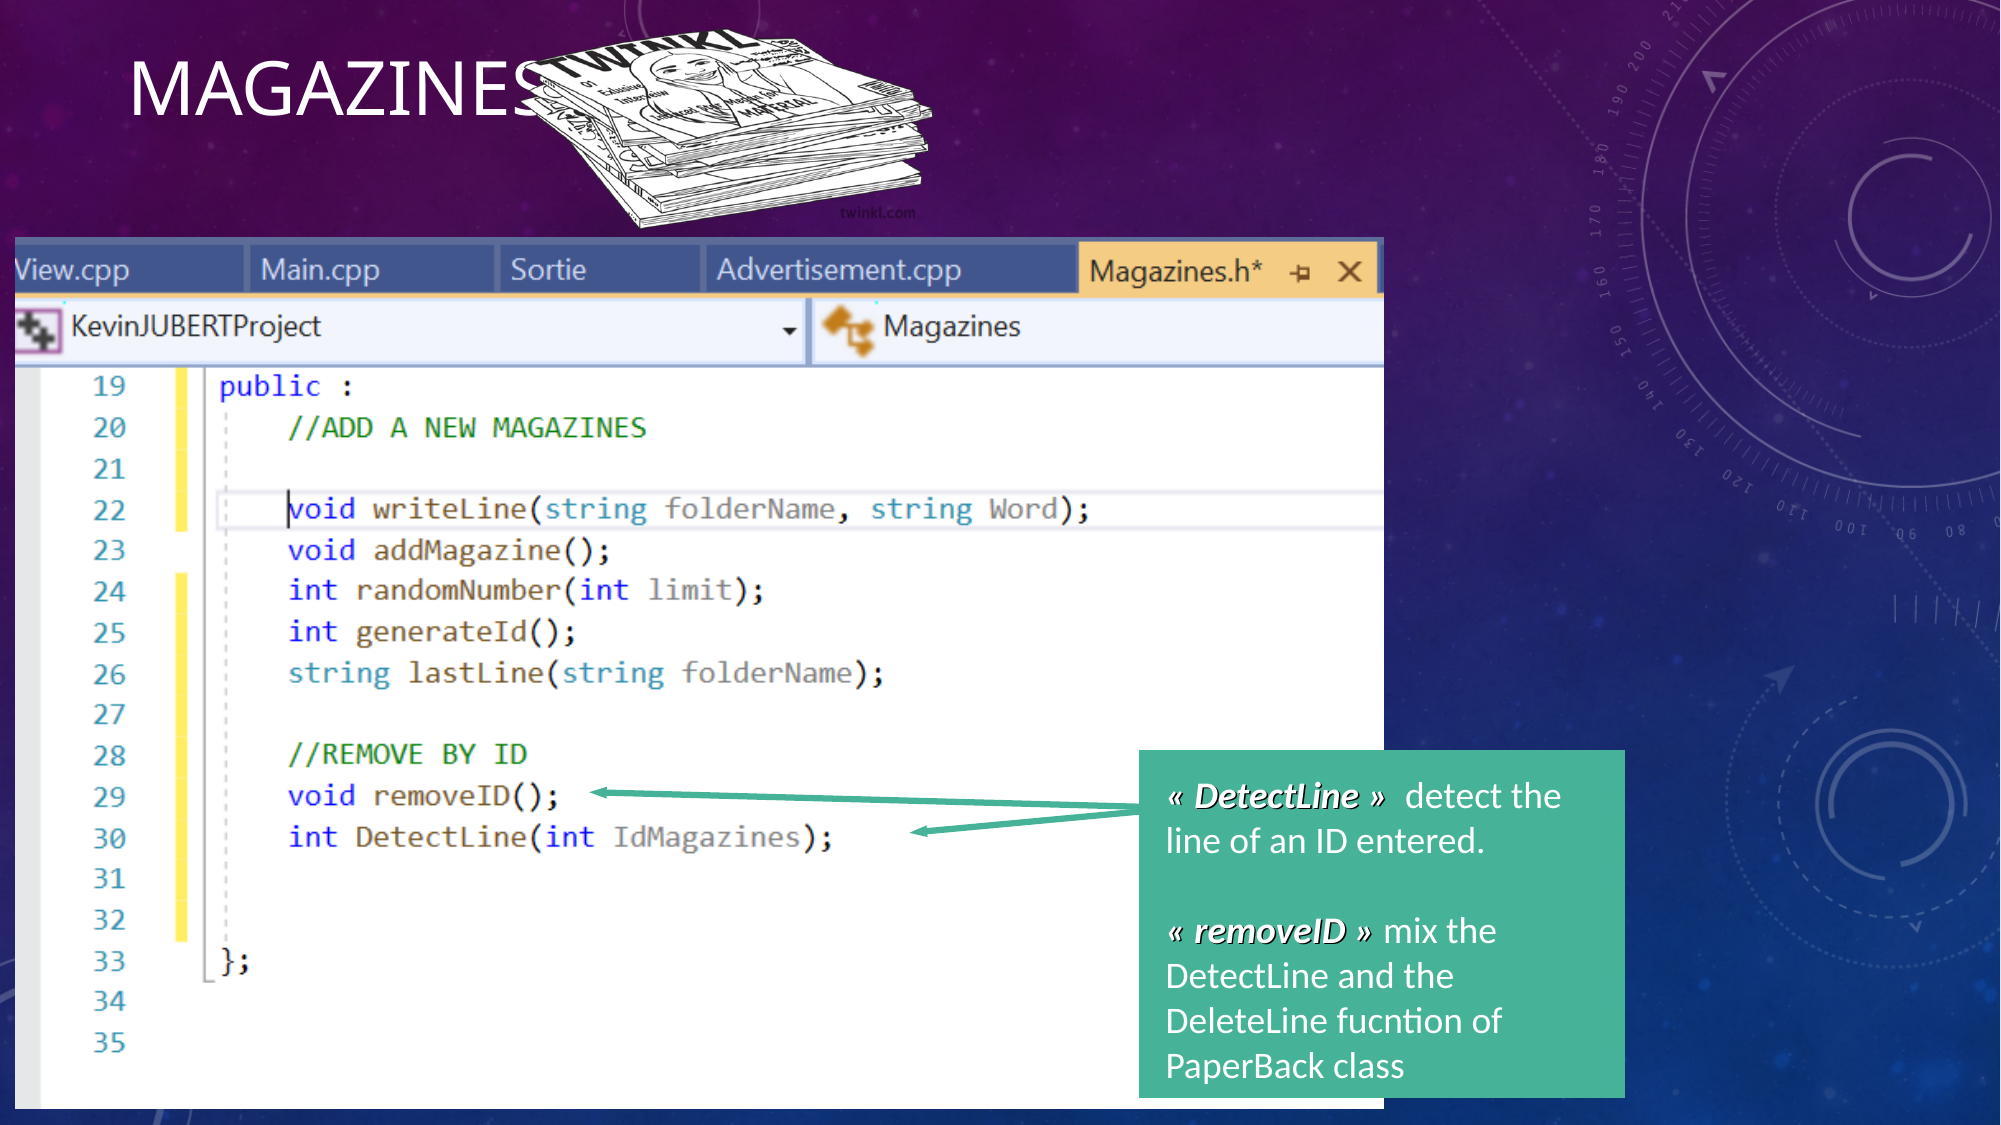

# Magazines
« DetectLine » detect the line of an ID entered.
« removeID » mix the DetectLine and the DeleteLine fucntion of PaperBack class